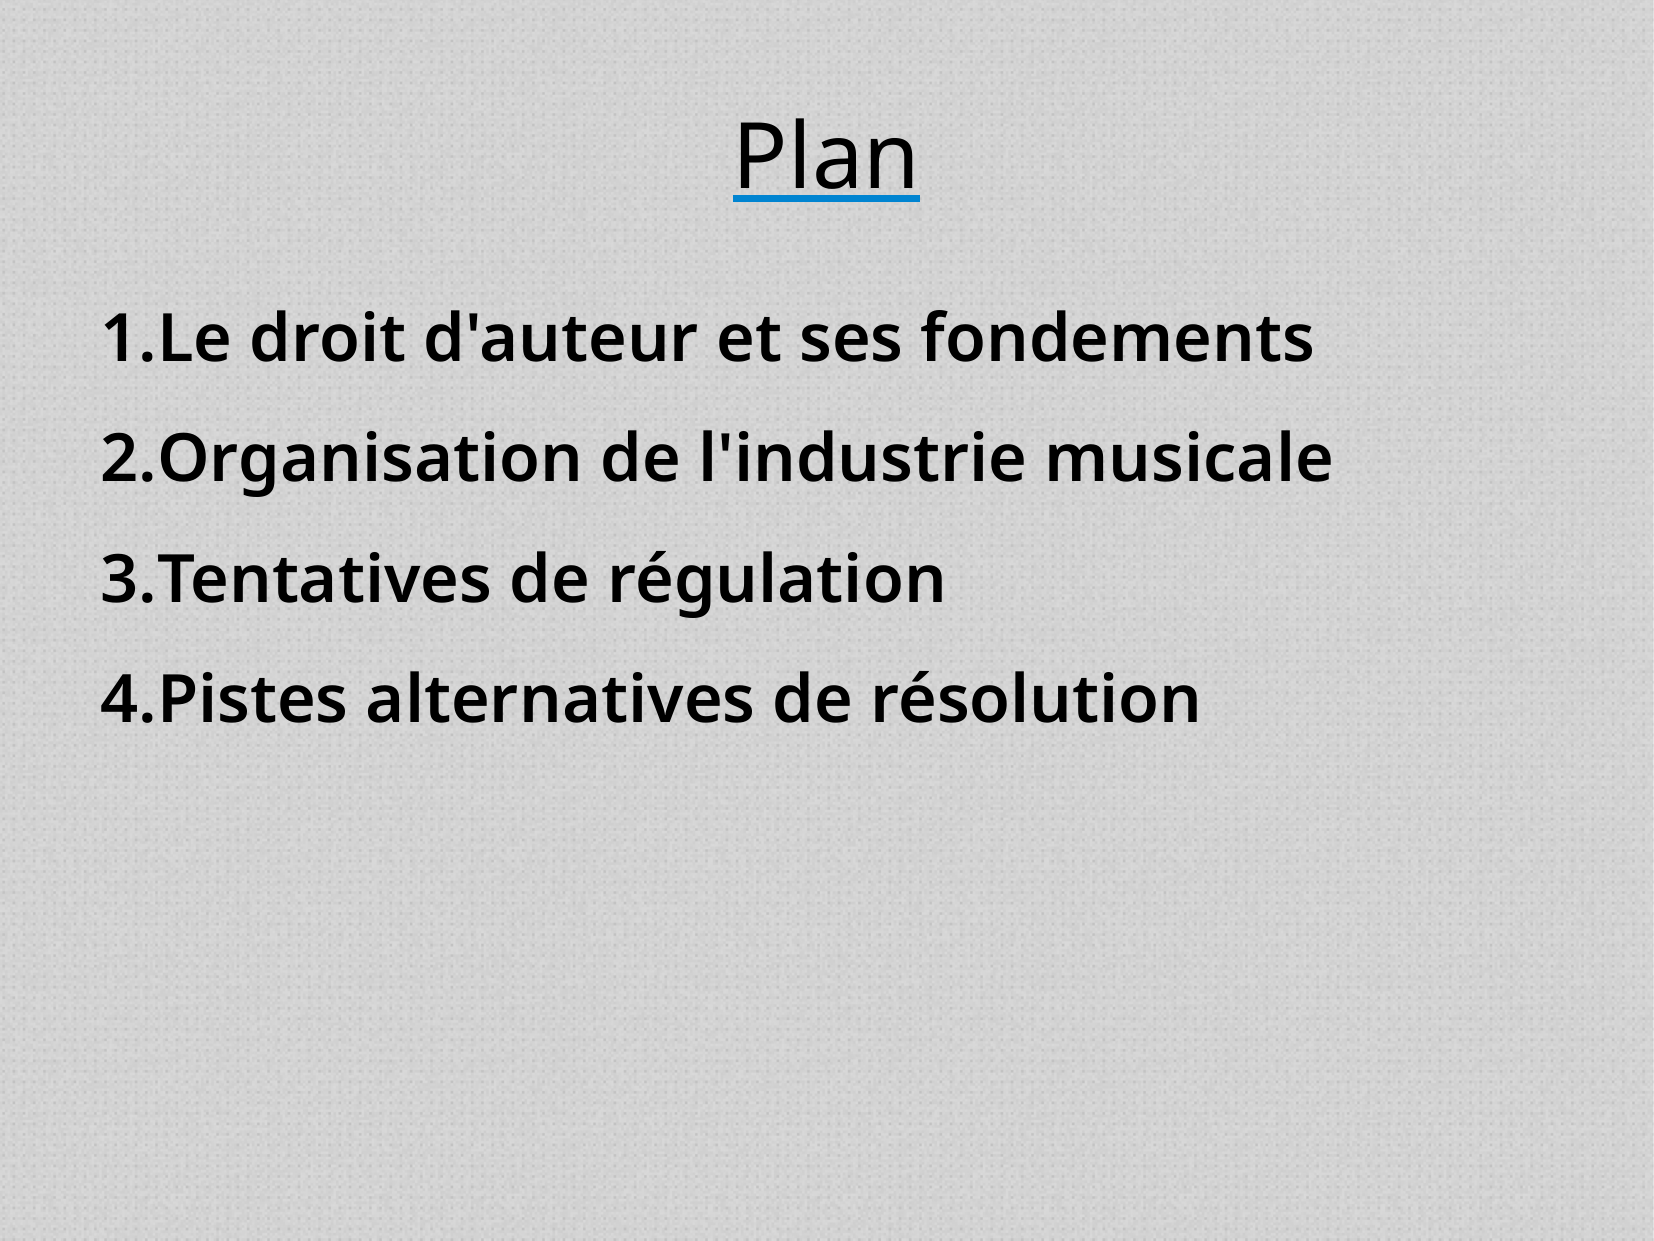

# Plan
Le droit d'auteur et ses fondements
Organisation de l'industrie musicale
Tentatives de régulation
Pistes alternatives de résolution